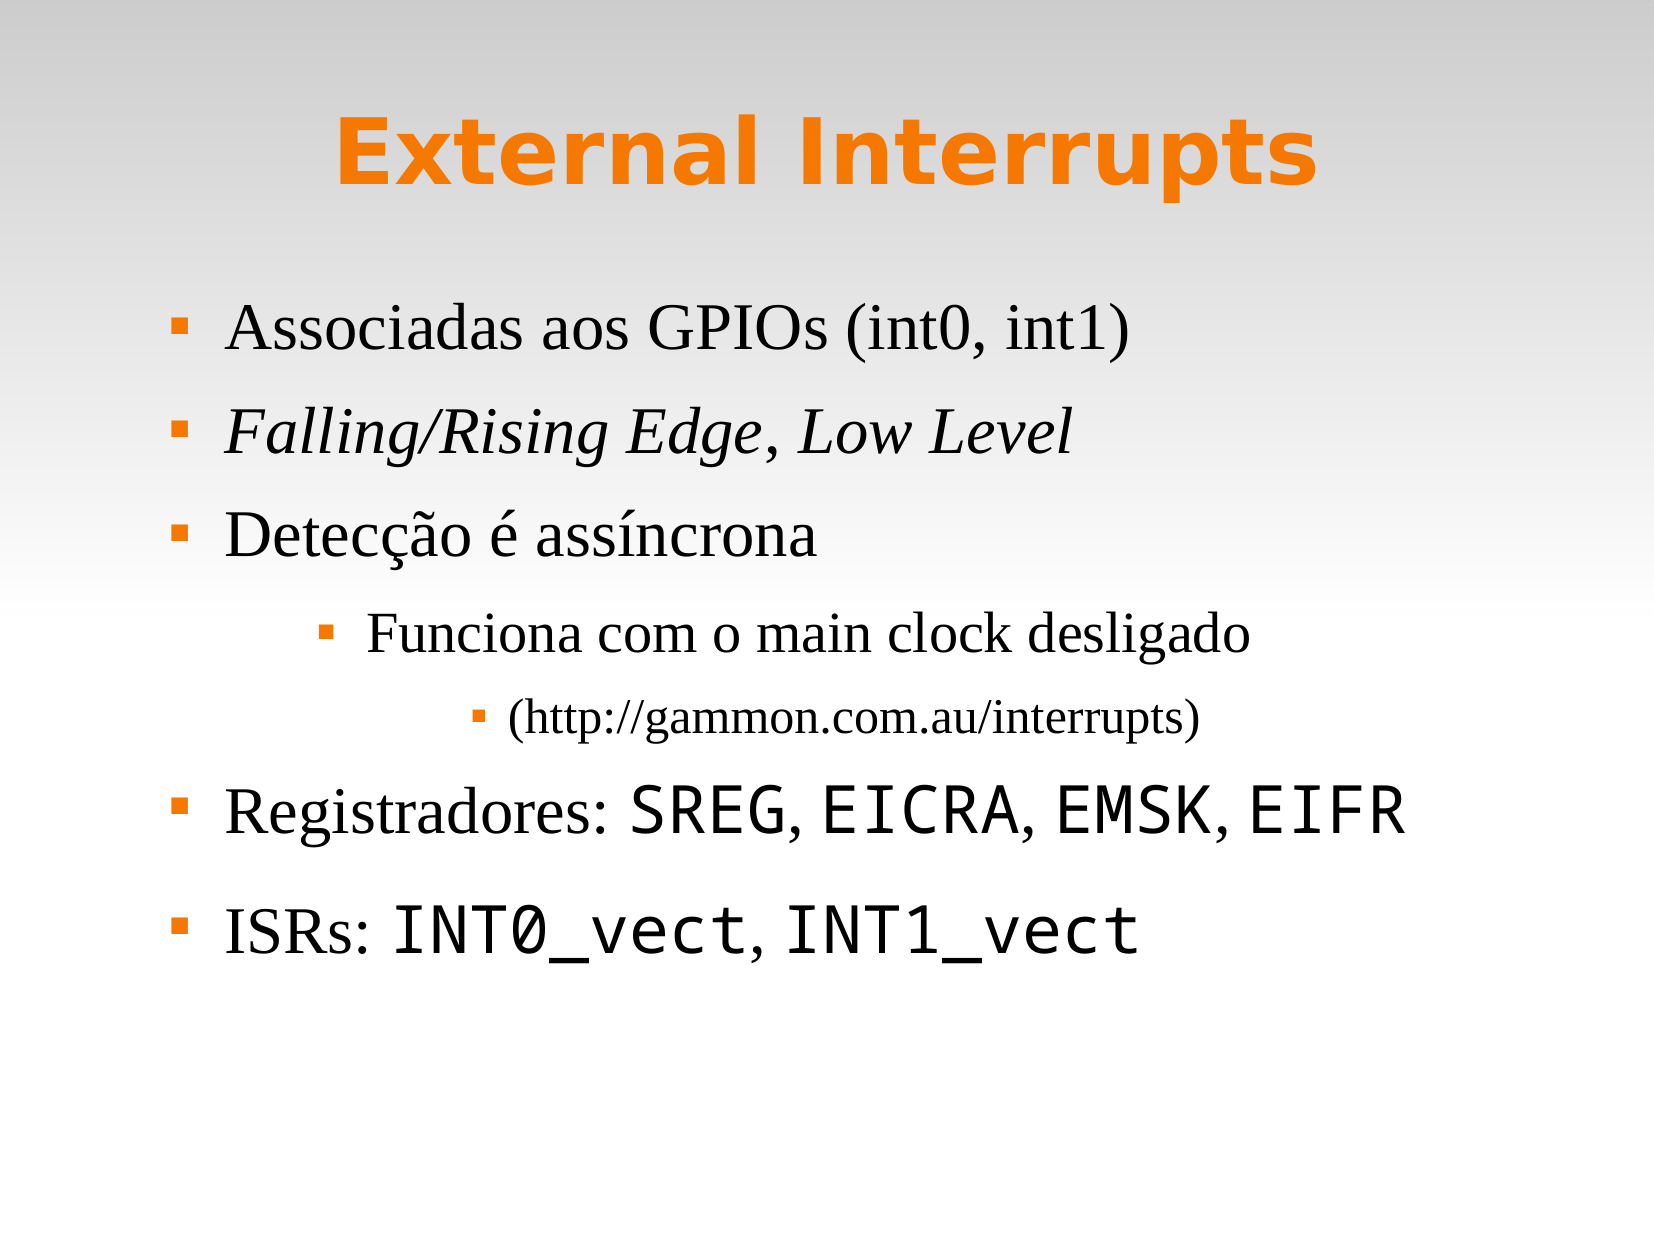

# External Interrupts
Associadas aos GPIOs (int0, int1)
Falling/Rising Edge, Low Level
Detecção é assíncrona
Funciona com o main clock desligado
(http://gammon.com.au/interrupts)
Registradores: SREG, EICRA, EMSK, EIFR
ISRs: INT0_vect, INT1_vect